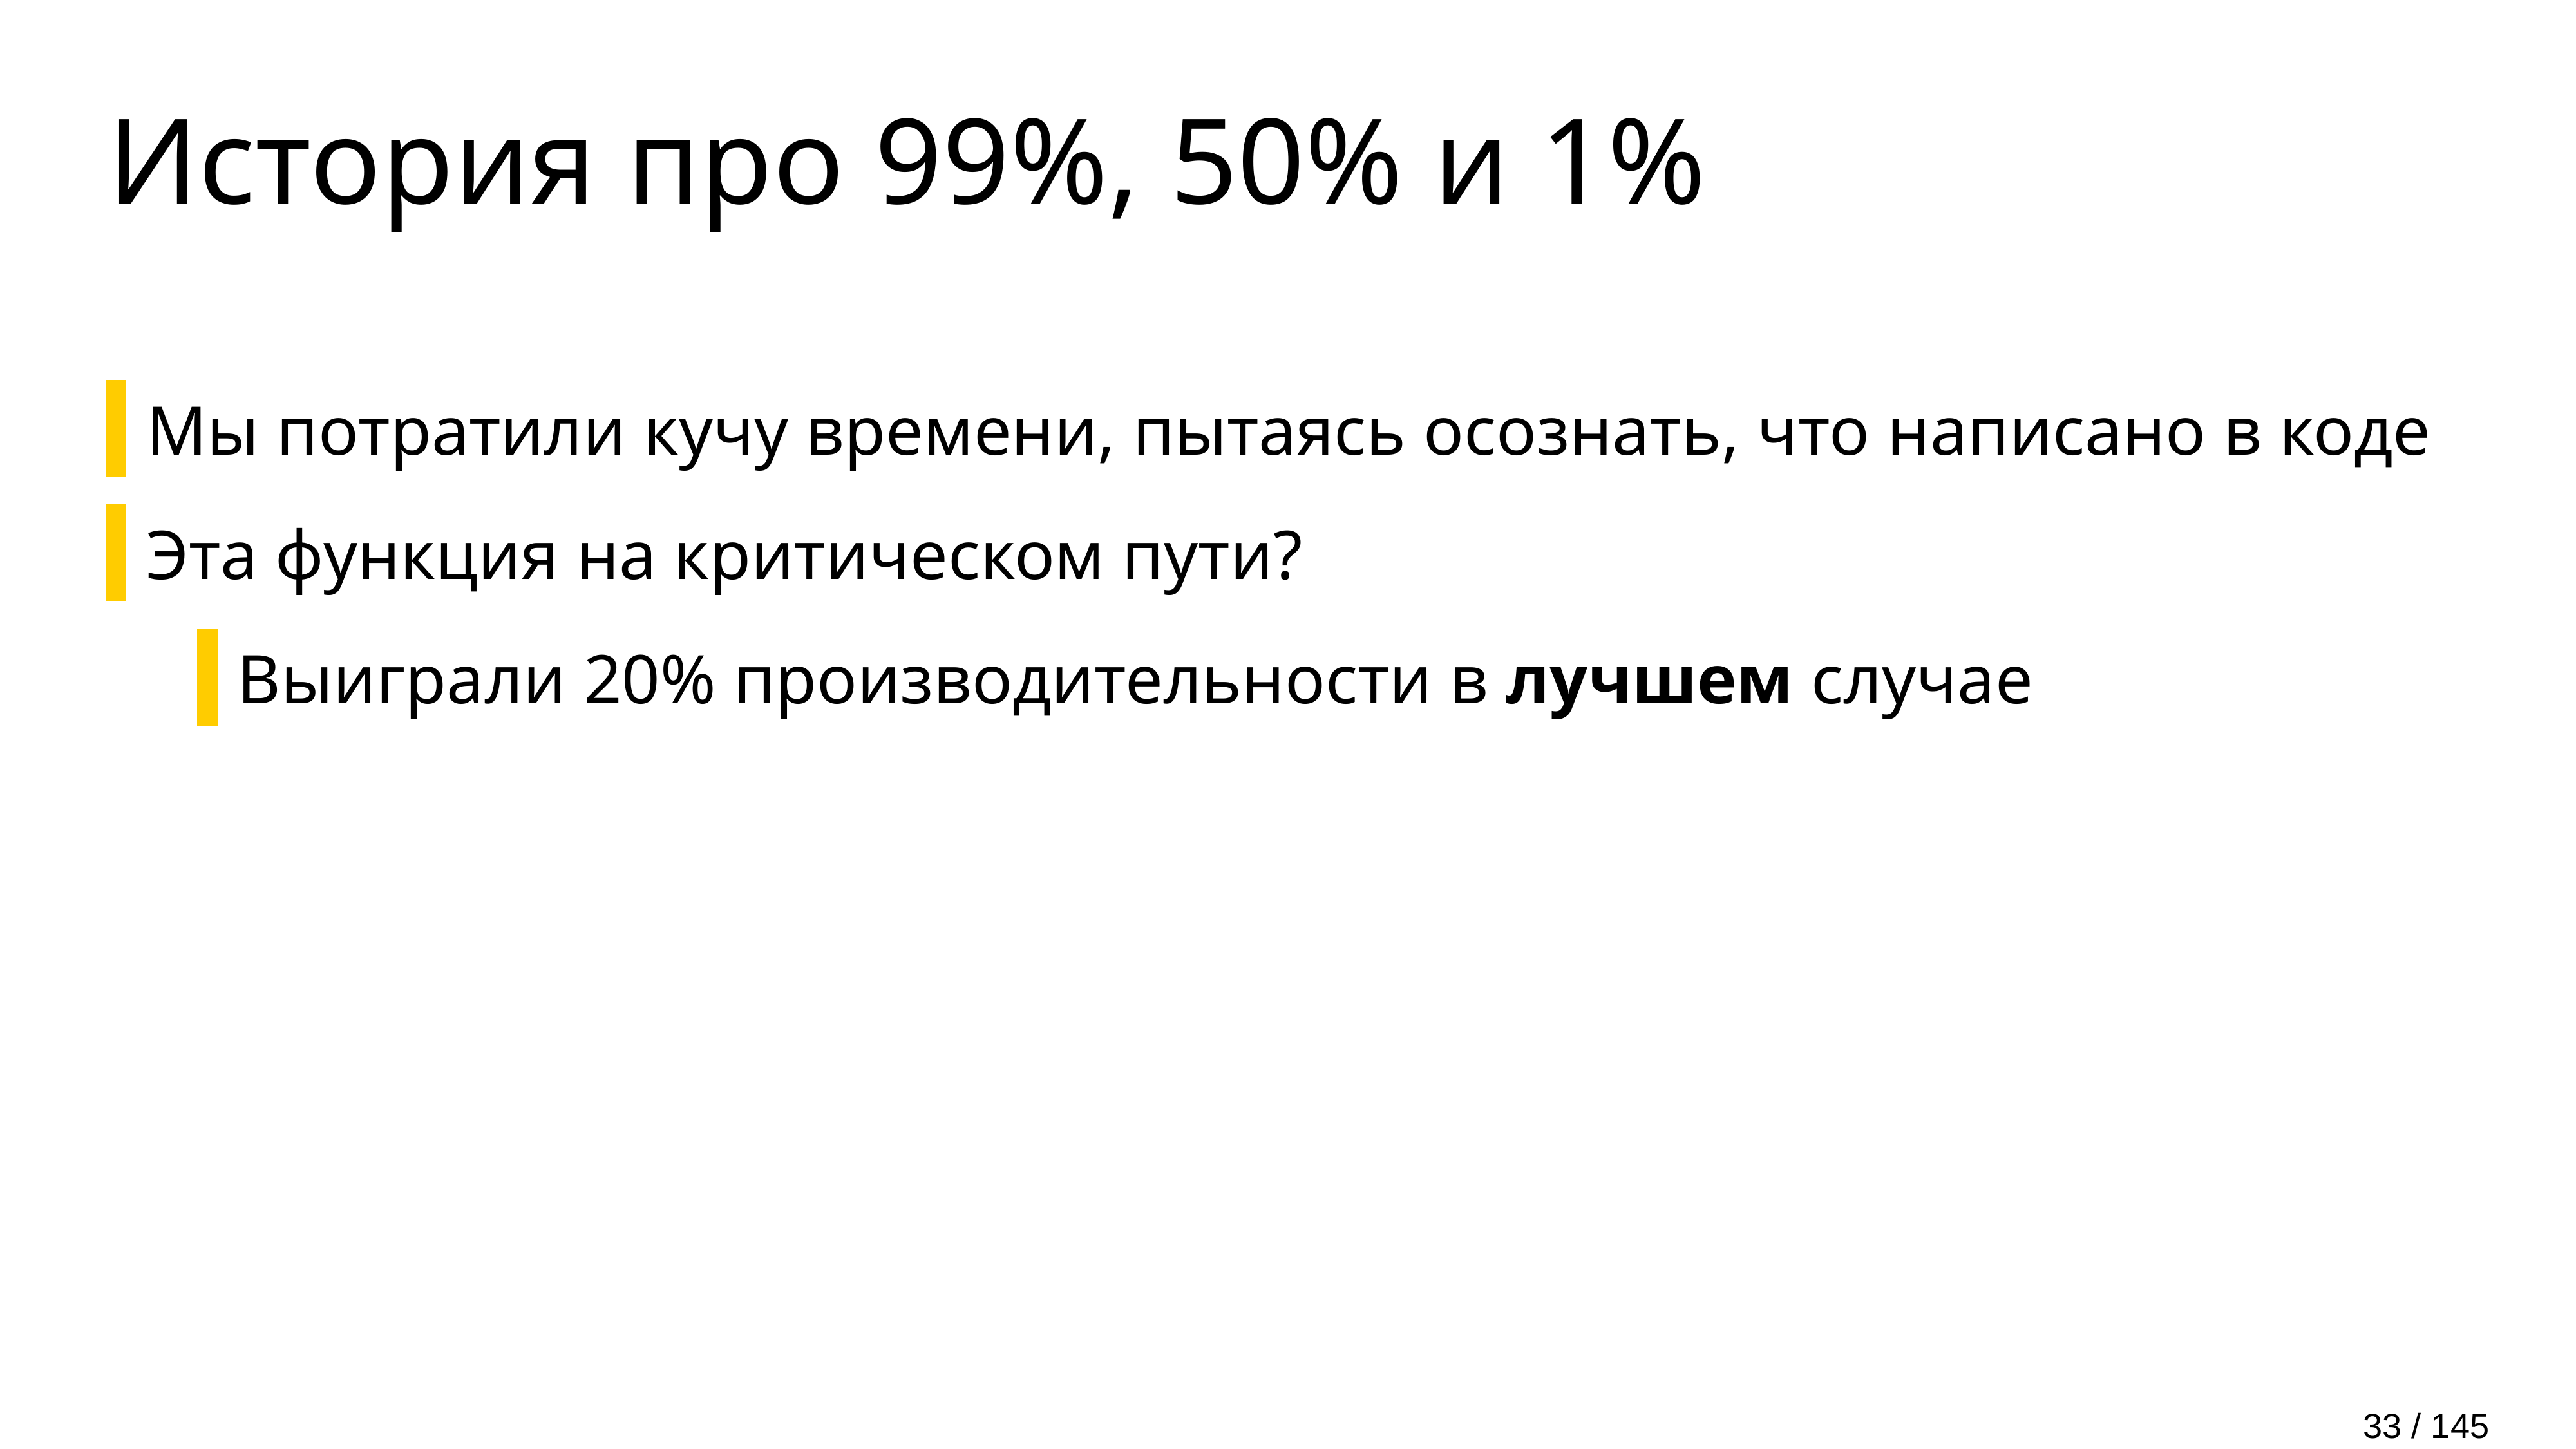

# История про 99%, 50% и 1%
 Мы потратили кучу времени, пытаясь осознать, что написано в коде
 Эта функция на критическом пути?
 Выиграли 20% производительности в лучшем случае